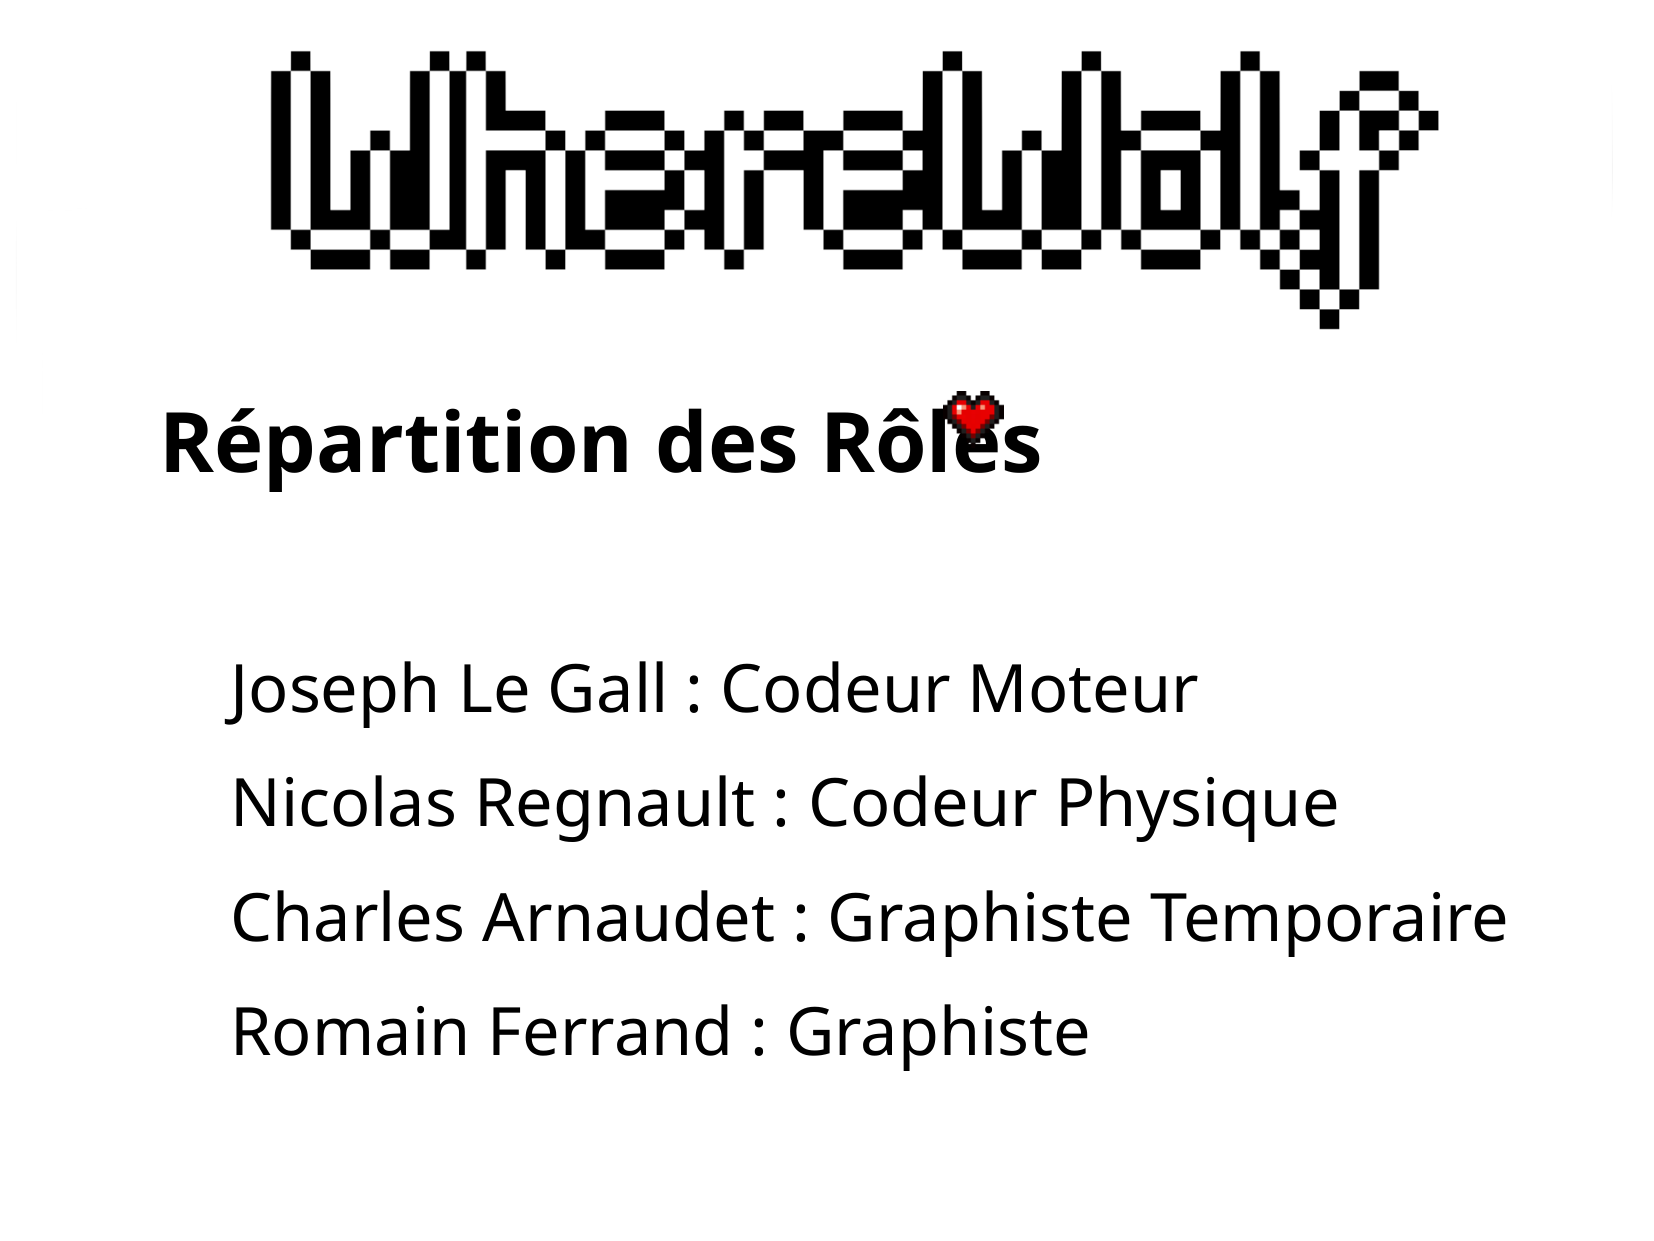

# Répartition des Rôles
Joseph Le Gall : Codeur Moteur
Nicolas Regnault : Codeur Physique
Charles Arnaudet : Graphiste Temporaire
Romain Ferrand : Graphiste